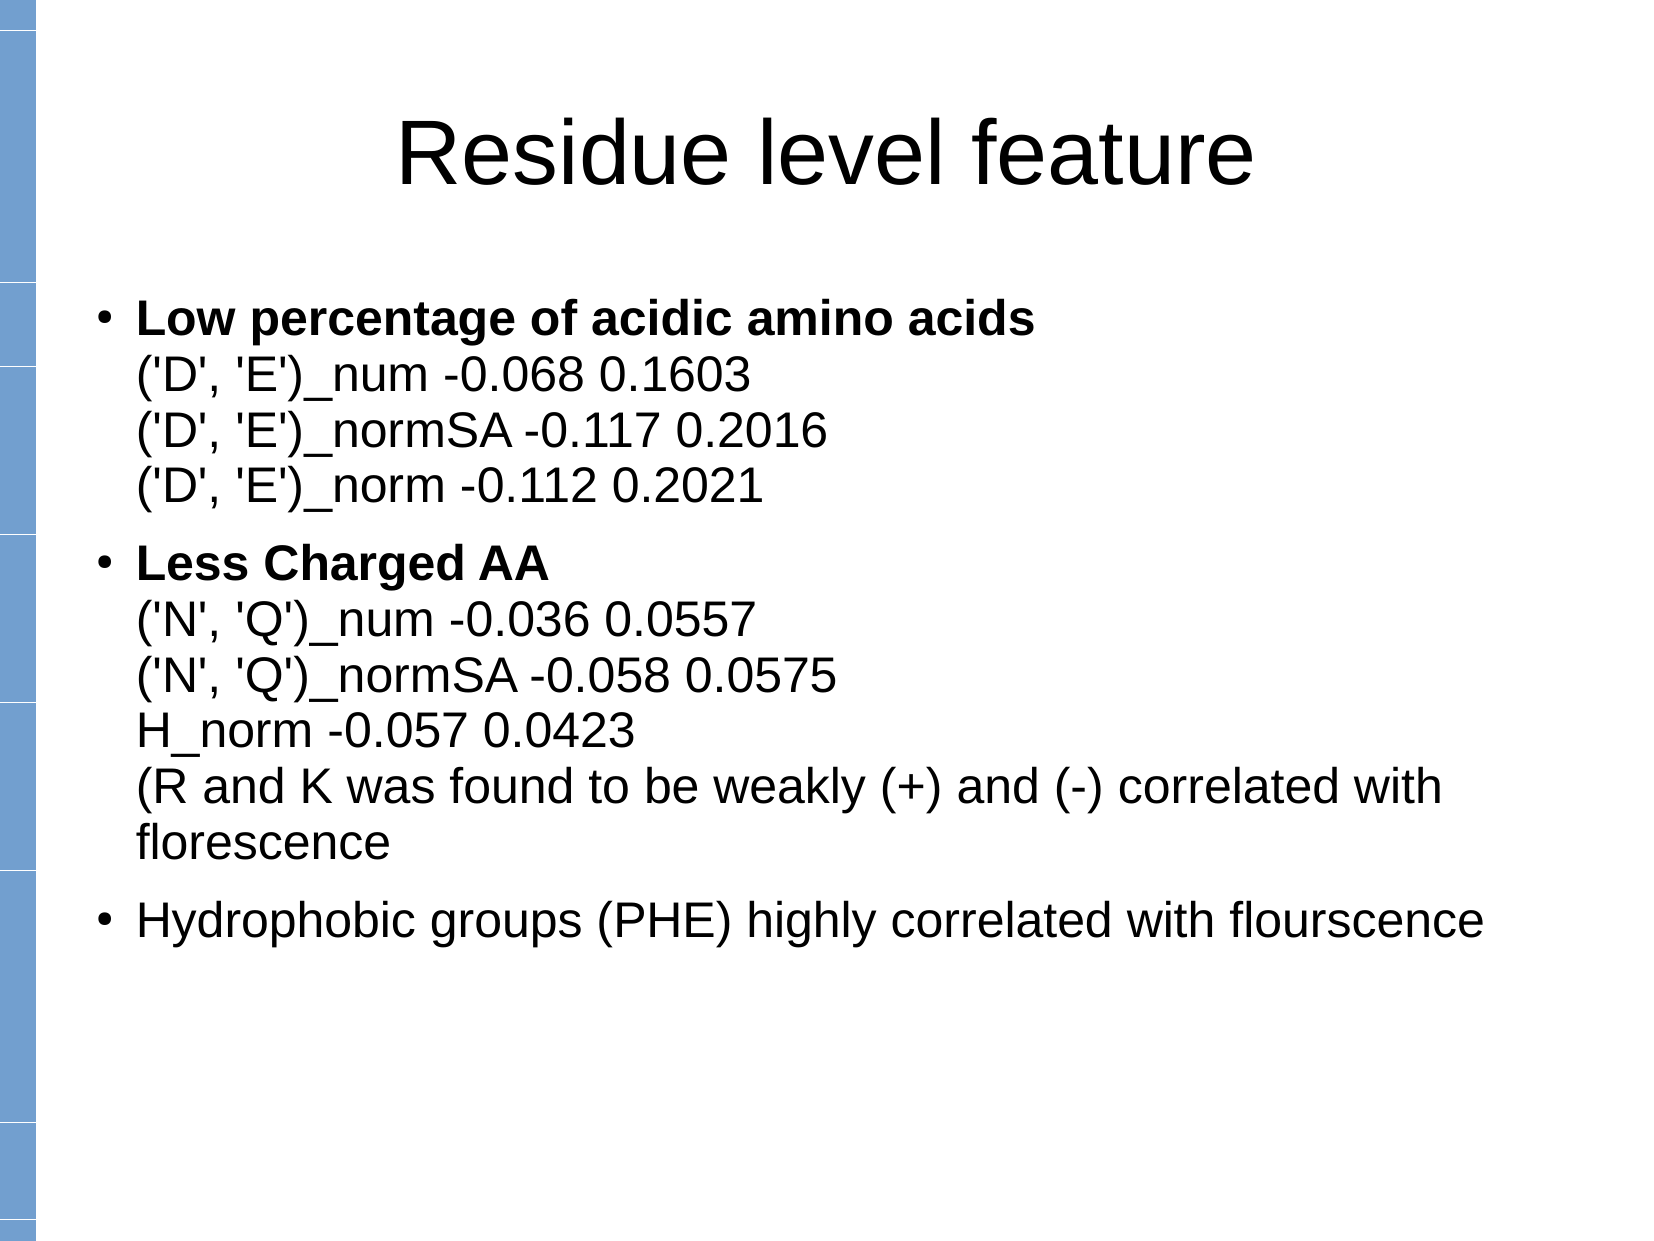

| | (-) | (+) |
| --- | --- | --- |
| Features | ('D', 'E')\_num\_ -0.068 0.1596 ('D', 'E')\_norm\_ -0.112 0.2019 ('D', 'E')\_normSA\_ -0.117 0.2021 E\_num\_ -0.072 0.1177 E\_norm\_ -0.092 0.1338 E\_normSA\_ -0.097 0.1360 D\_num\_ -0.085 0.0614 D\_norm\_ -0.062 0.0667 D\_normSA\_ -0.064 0.0703 | |
| | ('N', 'Q')\_num\_ -0.06 0.0626 ('N', 'Q')\_norm\_ -0.05 0.0564 Q\_num\_ -0.06 0.0518 Q\_norm\_ -0.04 0.0403 N\_num\_ -0.03 0.0228 N\_norm\_ -0.03 0.0234 | |
| | H\_num\_ -0.05 0.0502 H\_norm\_ -0.05 0.0516 R\_num\_ -0.015 0.0042 K\_num\_ -0.011 0.0026 | |
| | P\_num\_ -0.04 0.0568 P\_norm\_ -0.04 0.0442 | |
| | A\_num\_ -0.04 0.0355 I\_num\_ -0.03 0.0260 A\_norm\_ -0.022 0.0118 I\_norm\_ -0.025 0.0123 G\_num\_ -0.025 0.0127 G\_norm\_ -0.011 0.0029 | |
| | T\_num\_ -0.030 0.0125 T\_norm\_ -0.018 0.0063 | |
| | Y\_num\_ -0.012 0.0041 | |
| | | |
| | Negative correlated with log florescence | Positive correlated with log florescence |
| --- | --- | --- |
| Staple | | S5\_norm\_0.084 S5\_num\_0.055 S8\_norm\_0.045 S8\_num\_0.045 B5\_norm\_0.053 B5\_num\_0.053 |
| aromatic features | | F\_norm\_0.061 F\_num\_0.043 |
| Acidic | D\_norm\_-0.084 D\_num\_-0.089 E\_norm\_-0.059 E\_num\_-0.062 | |
| Polar non charged | N\_num\_-0.065 N\_norm\_-0.056 Q\_norm\_-0.043 Q\_num\_-0.055 | |
| Helix breakers | P\_norm\_-0.054 P\_num\_-0.058 G\_norm\_-0.036 G\_num\_-0.048 | |
| | V\_num\_-0.061 V\_norm\_-0.059 I\_num\_-0.056 A\_norm\_-0.051 L\_num\_-0.044 I\_norm\_-0.042 | |
| Size of molecule | | FITC\_norm\_0.074 BAla\_norm\_0.043 |
| | HBA\_norm\_-0.082 TPSA\_norm\_-0.099 charge\_std\_-0.100 atom\_sum\_8 -0.08 HBA -0.07 | |
| | Rotatable\_num\_-0.069 res\_list\_ -0.011 0.0617 | |
| | | |
| | | |
| | | |
# Residue level feature
Low percentage of acidic amino acids
('D', 'E')_num -0.068 0.1603
('D', 'E')_normSA -0.117 0.2016
('D', 'E')_norm -0.112 0.2021
Less Charged AA
('N', 'Q')_num -0.036 0.0557
('N', 'Q')_normSA -0.058 0.0575
H_norm -0.057 0.0423
(R and K was found to be weakly (+) and (-) correlated with florescence
Hydrophobic groups (PHE) highly correlated with flourscence